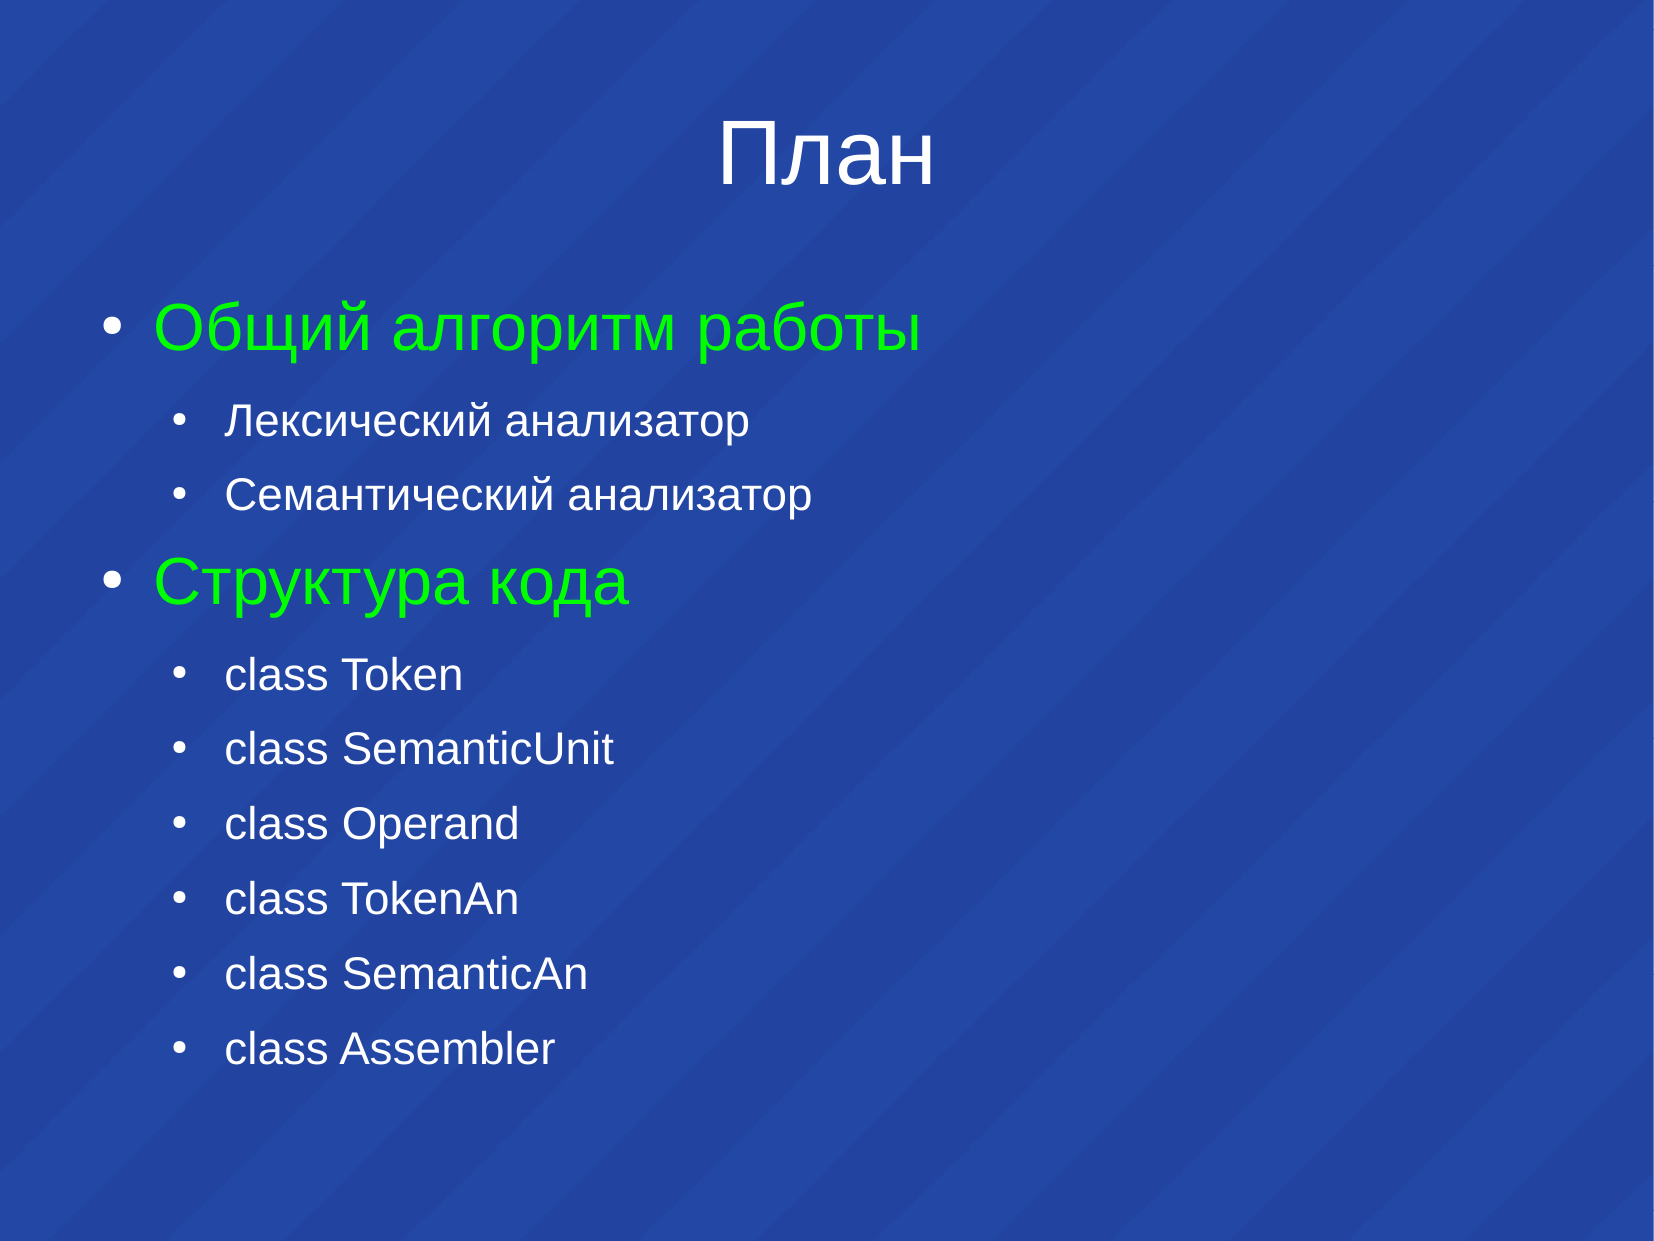

# План
Общий алгоритм работы
Лексический анализатор
Семантический анализатор
Структура кода
class Token
class SemanticUnit
class Operand
class TokenAn
class SemanticAn
class Assembler